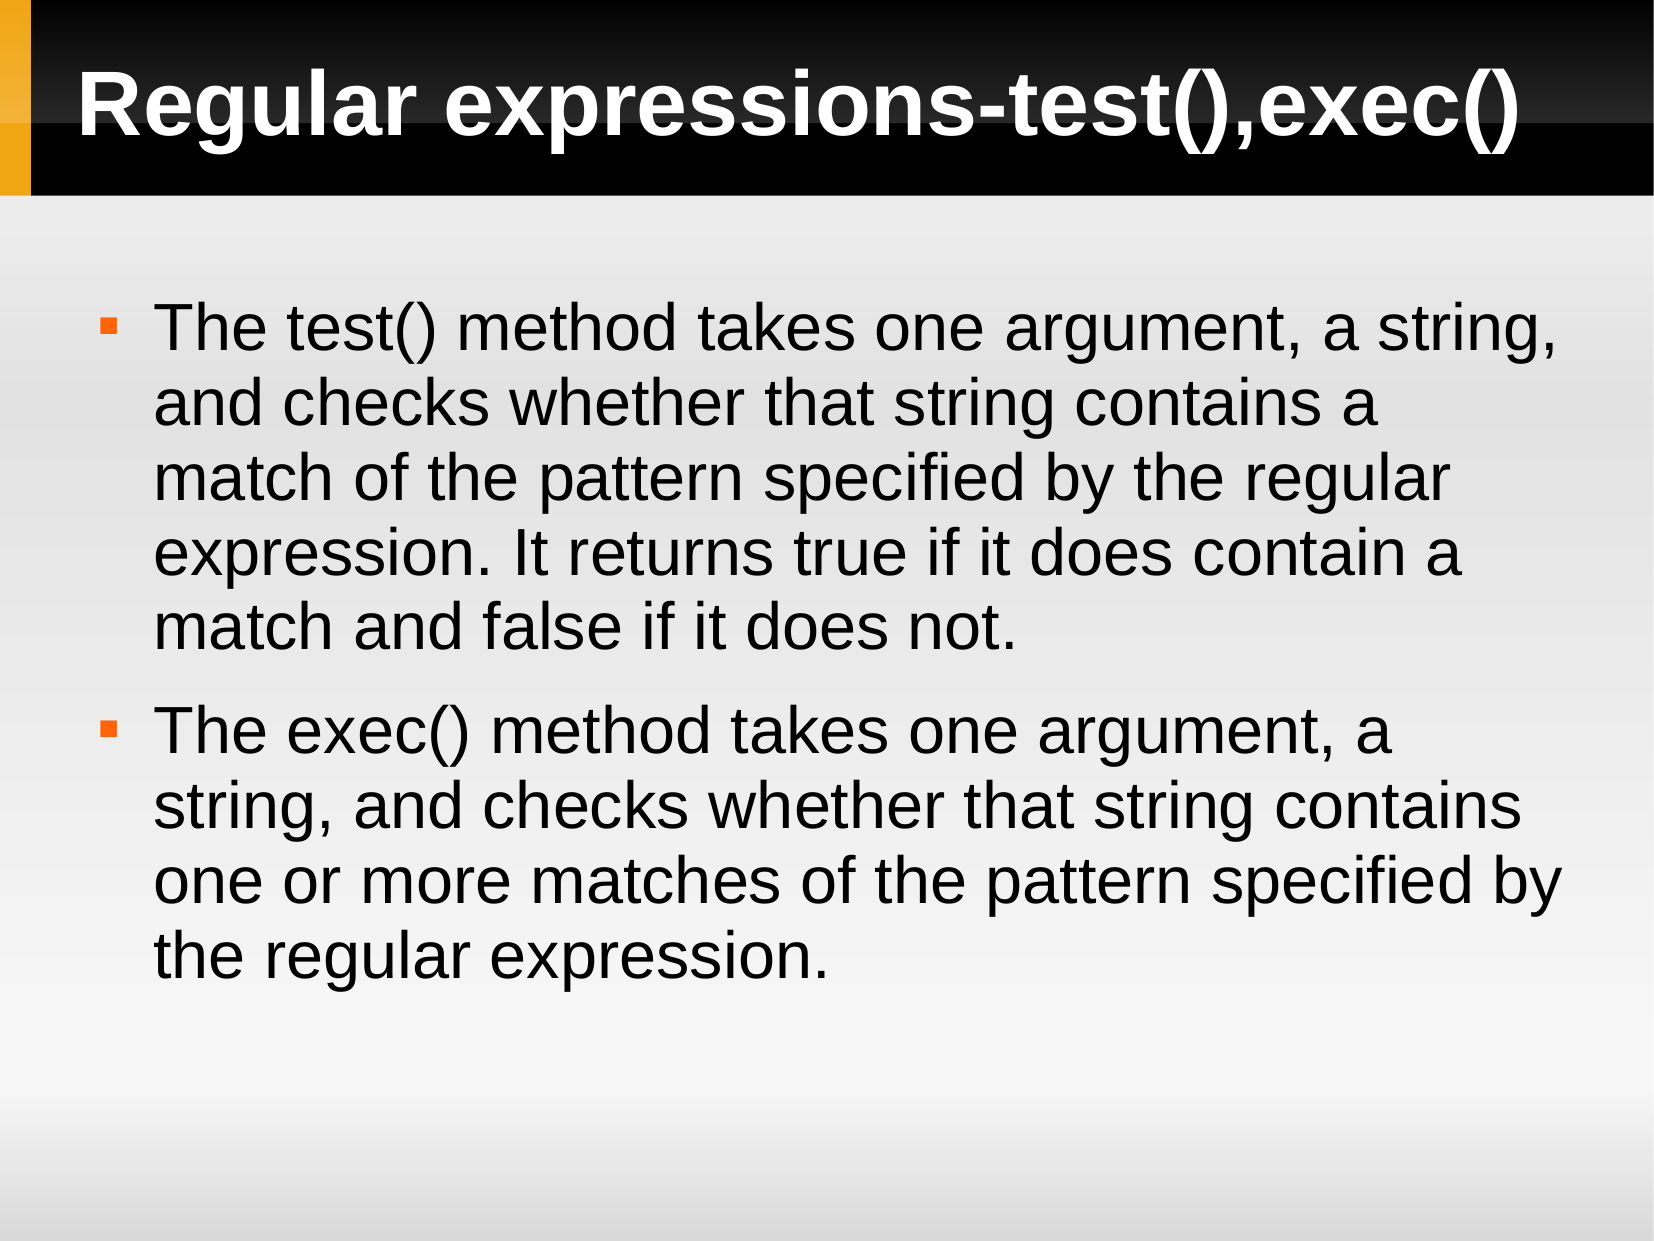

# Regular expressions-test(),exec()
The test() method takes one argument, a string, and checks whether that string contains a match of the pattern specified by the regular expression. It returns true if it does contain a match and false if it does not.
The exec() method takes one argument, a string, and checks whether that string contains one or more matches of the pattern specified by the regular expression.